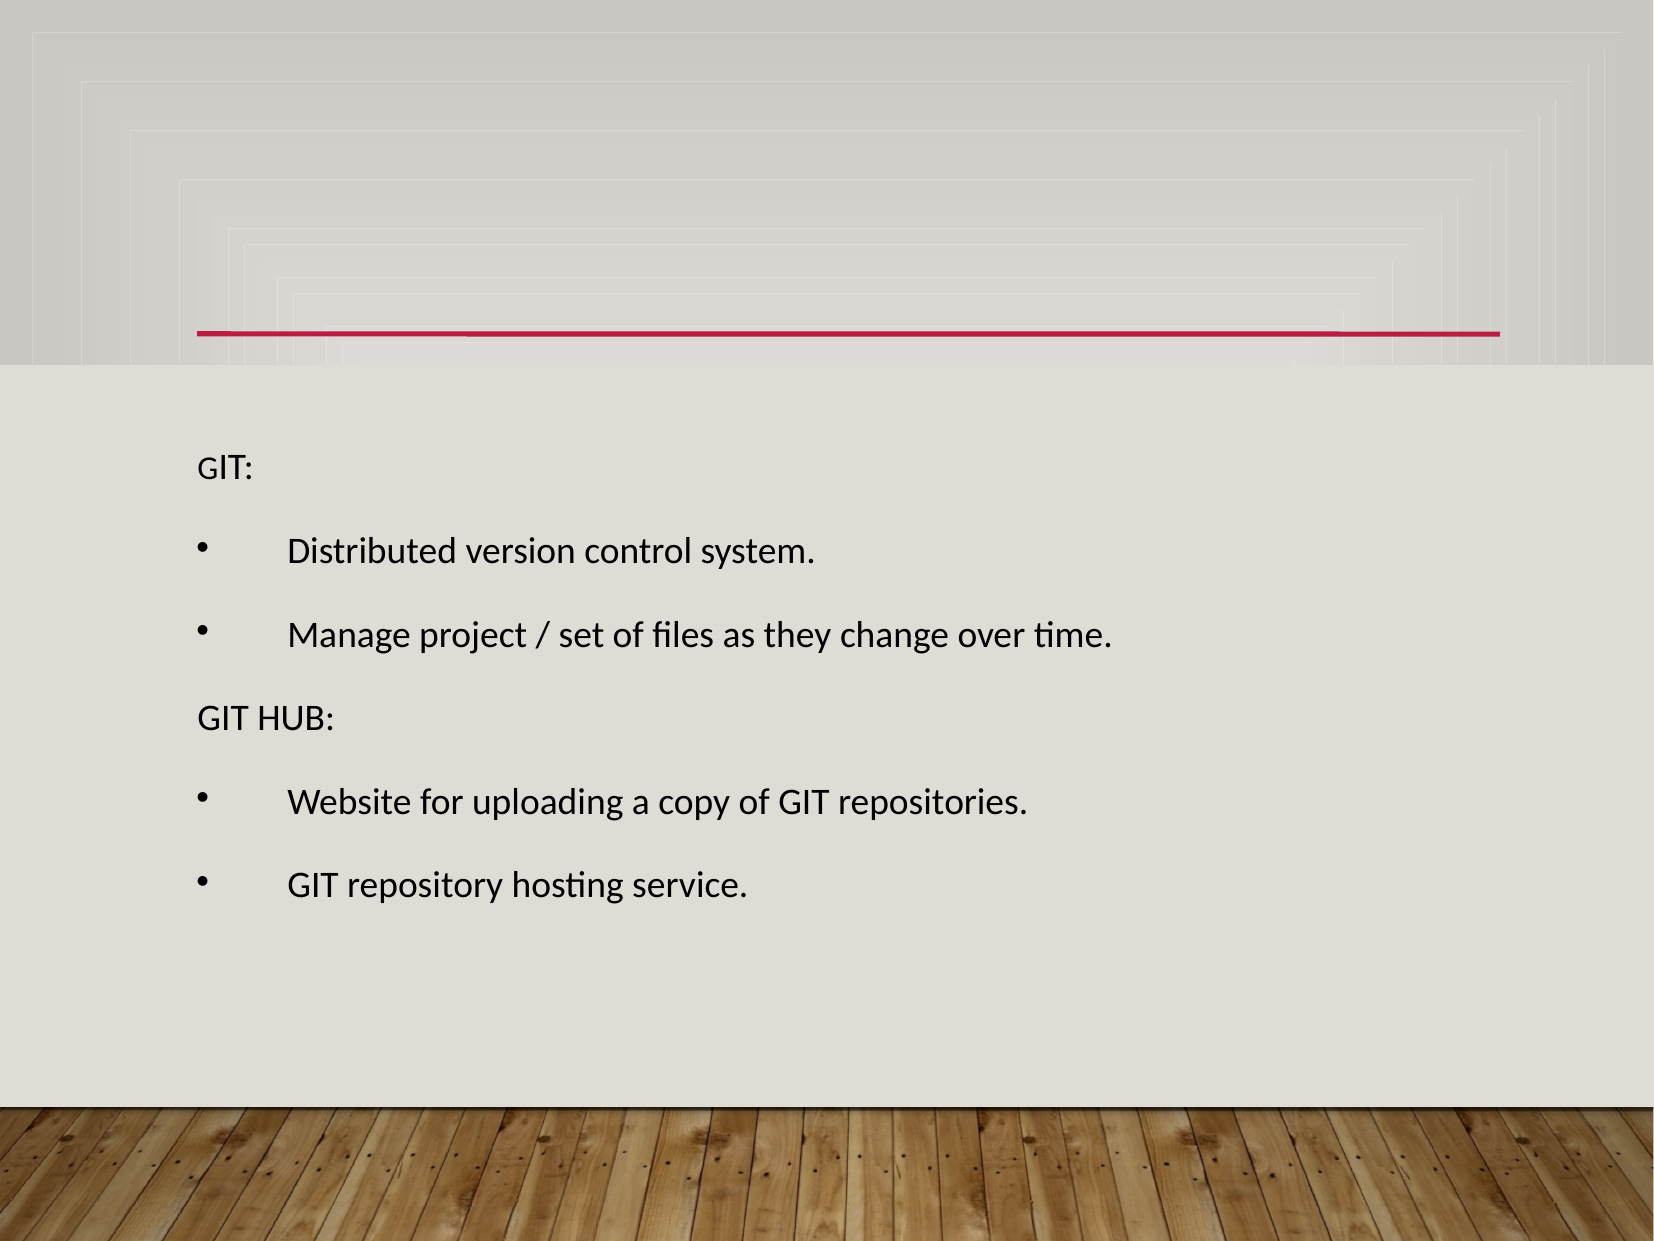

# GIT:
Distributed version control system.
Manage project / set of files as they change over time.
GIT HUB:
Website for uploading a copy of GIT repositories.
GIT repository hosting service.